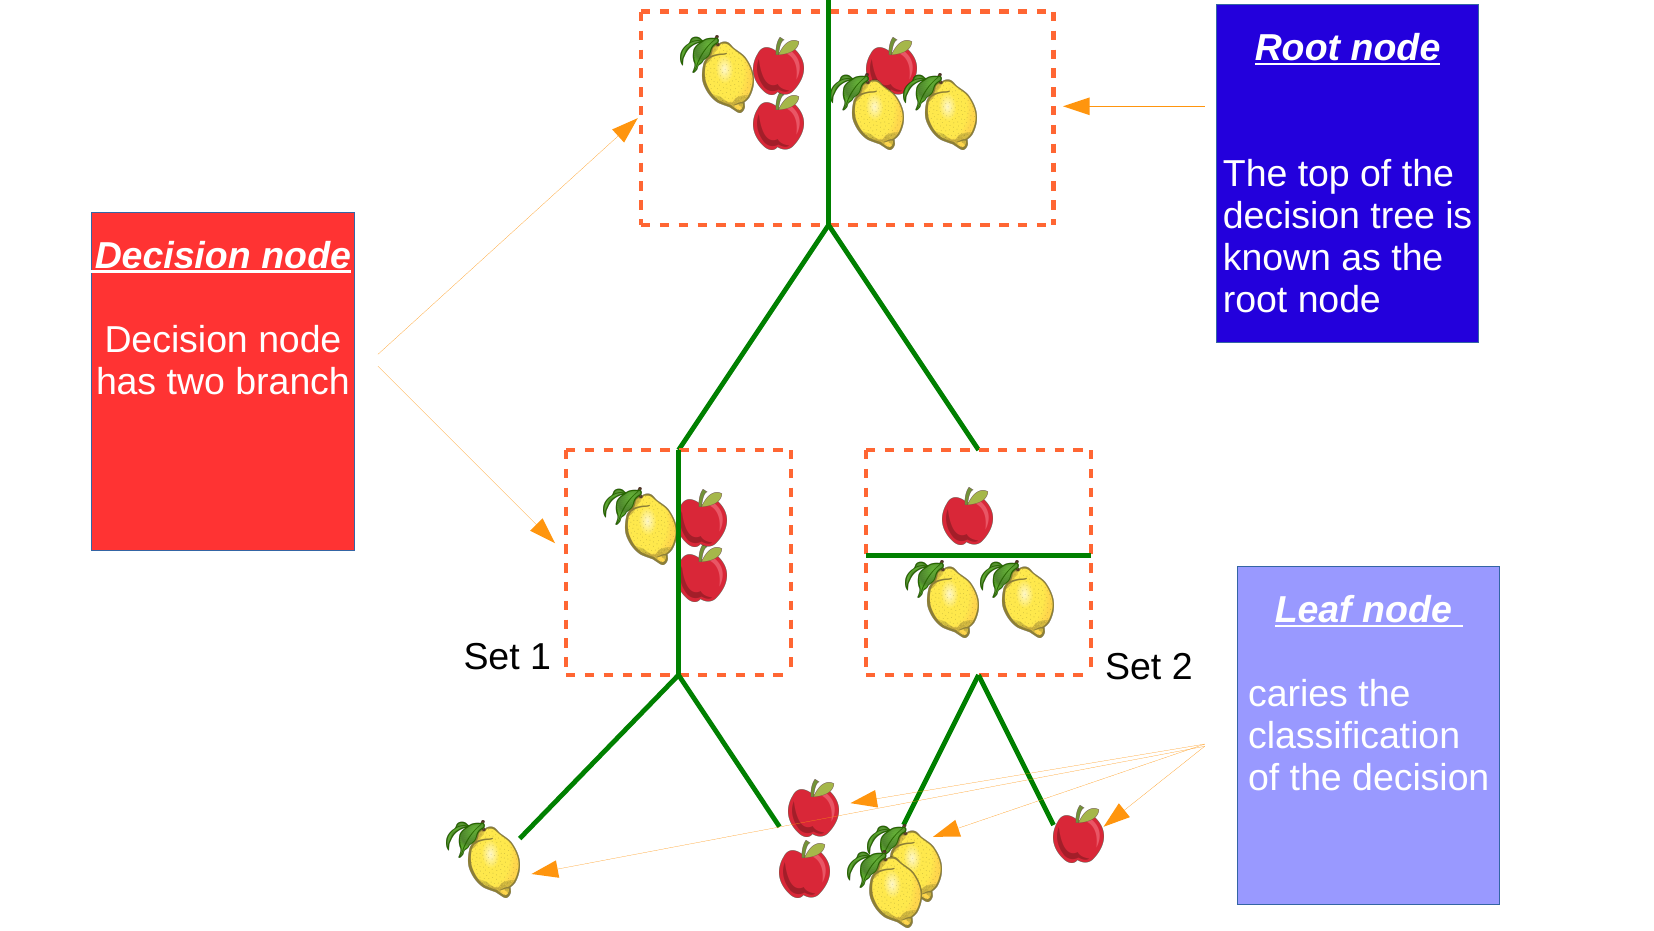

Root node
The top of the
decision tree is
known as the
root node
 Decision node
Decision node
has two branch
Leaf node
caries the
classification
of the decision
Set 1
Set 2